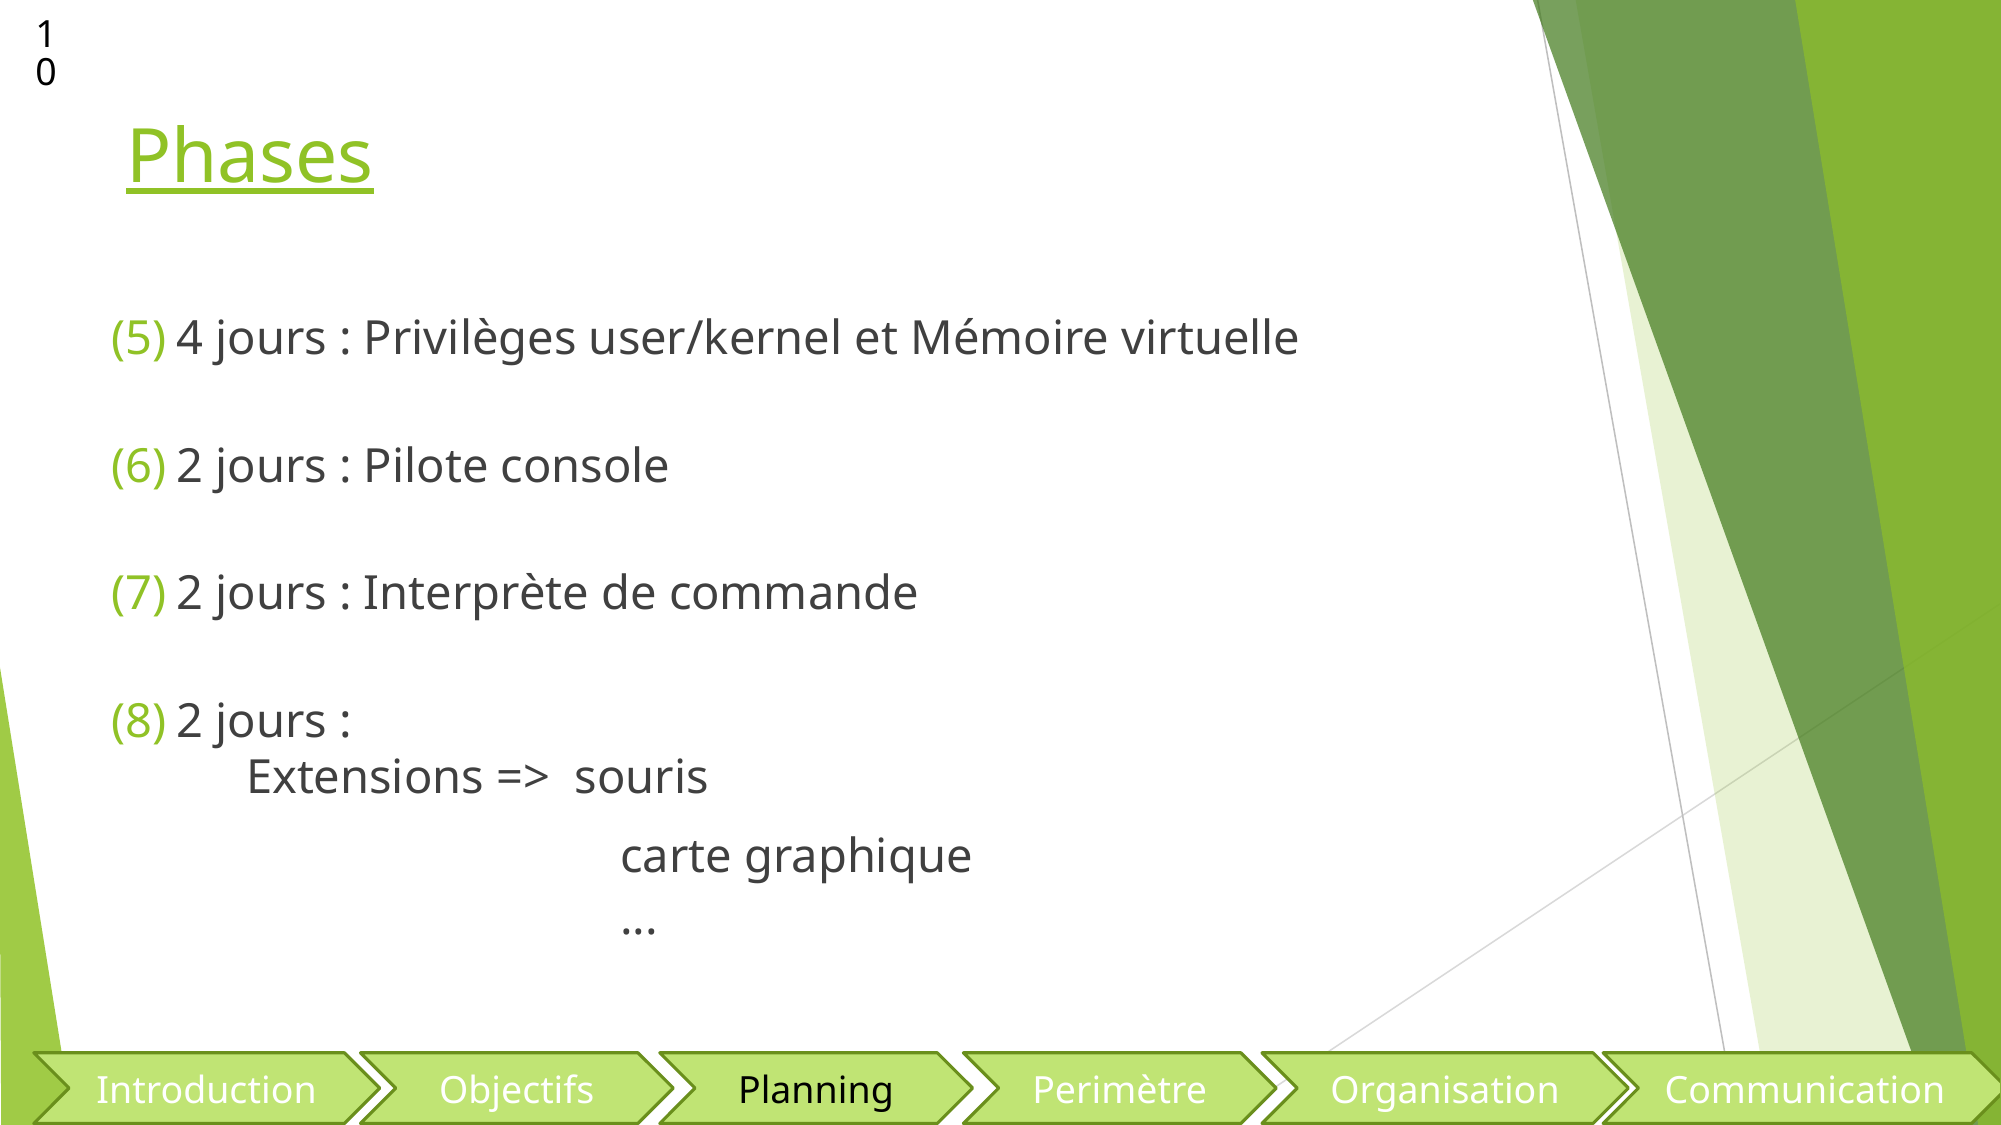

# Phases
 4 jours : Privilèges user/kernel et Mémoire virtuelle
 2 jours : Pilote console
 2 jours : Interprète de commande
 2 jours :
Extensions => souris
 carte graphique
 ...
Introduction
Objectifs
Planning
Perimètre
Organisation
Communication